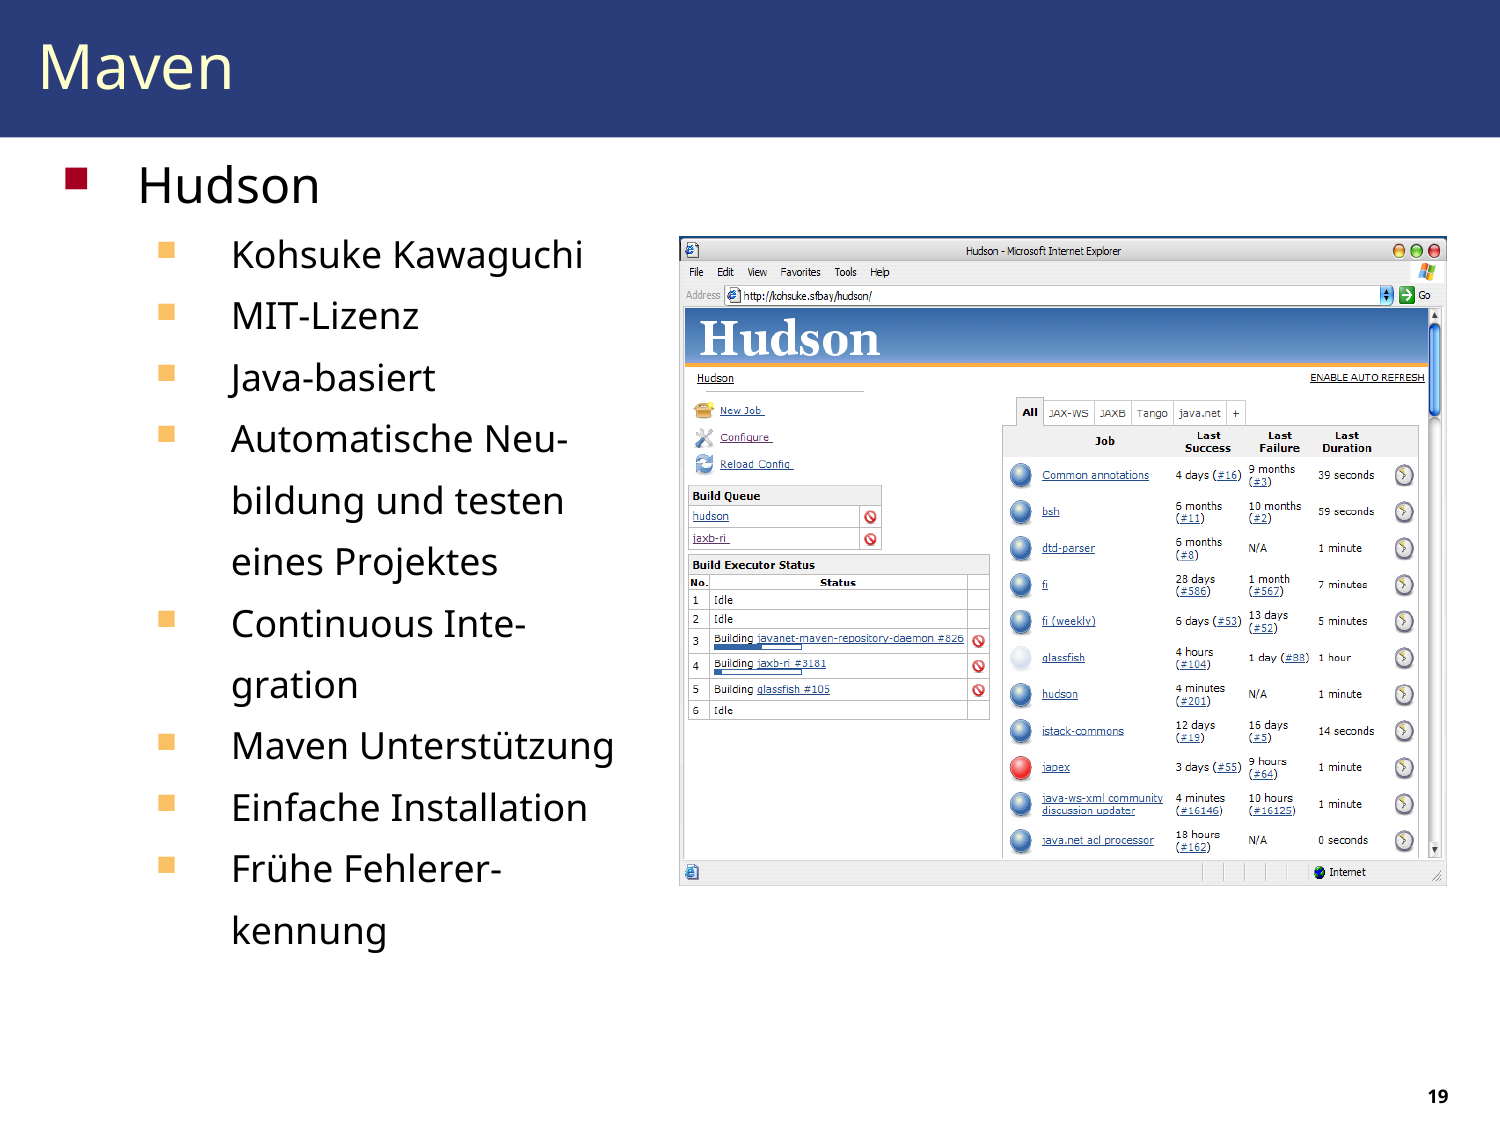

# Maven
Hudson
Kohsuke Kawaguchi
MIT-Lizenz
Java-basiert
Automatische Neu-
bildung und testen
eines Projektes
Continuous Inte-
gration
Maven Unterstützung
Einfache Installation
Frühe Fehlerer-
kennung
19